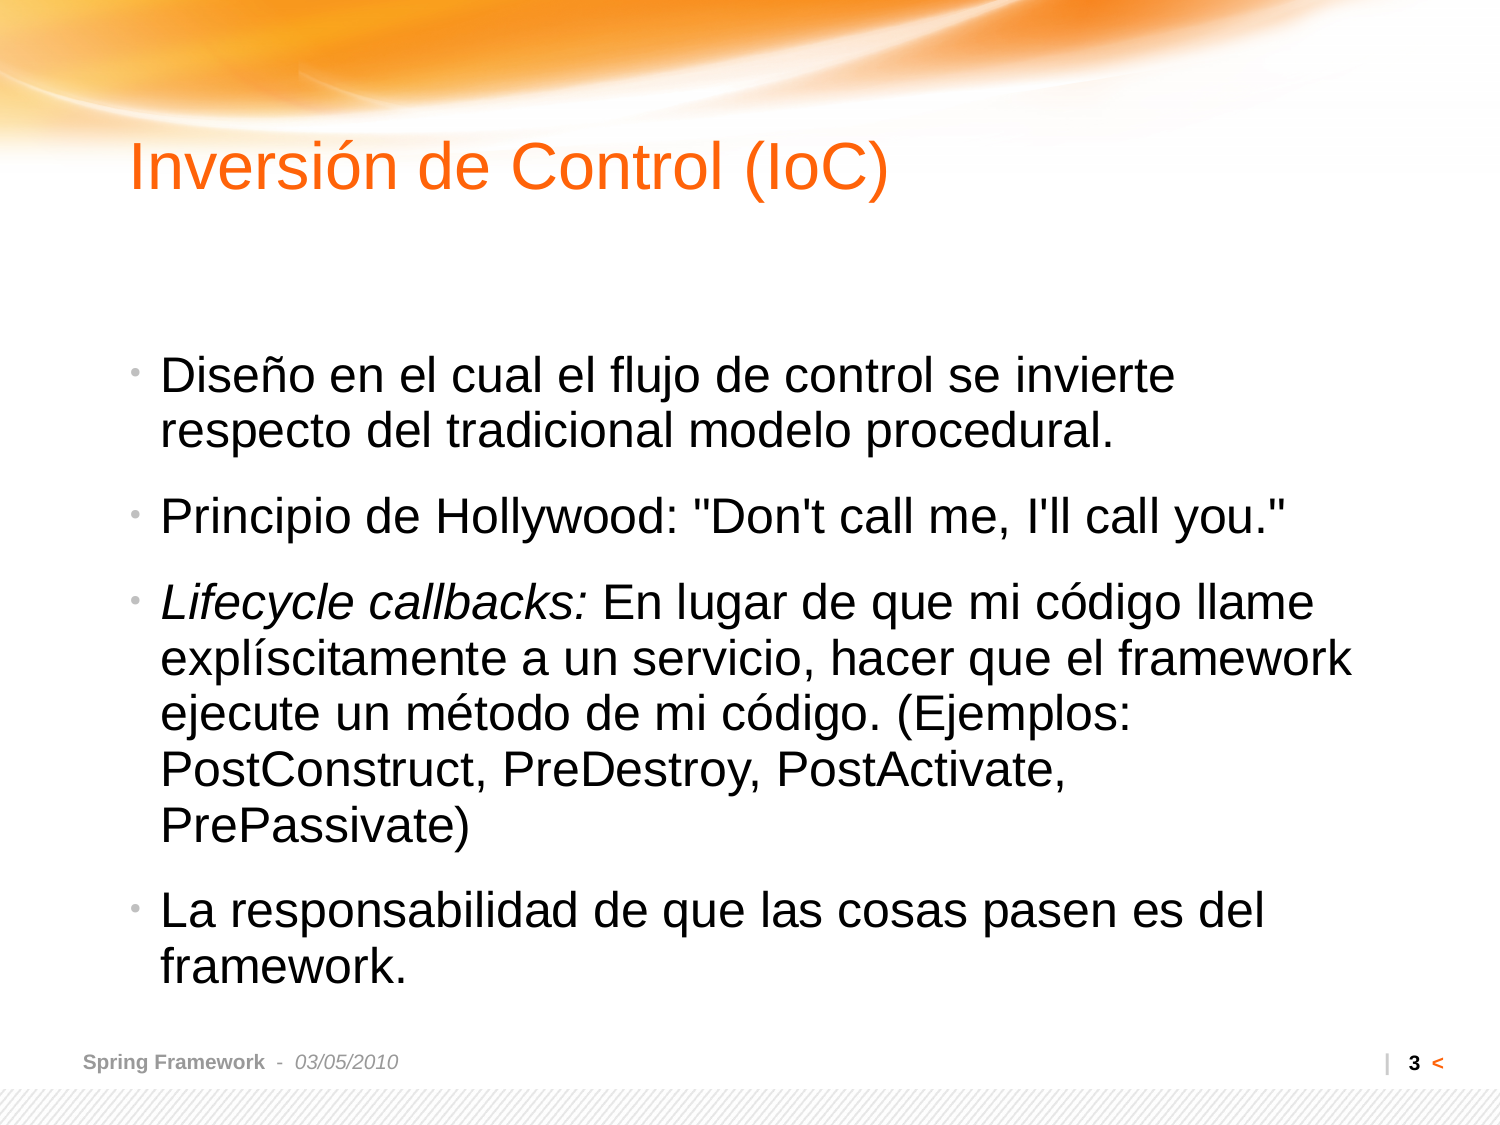

# Inversión de Control (IoC)
Diseño en el cual el flujo de control se invierte respecto del tradicional modelo procedural.
Principio de Hollywood: "Don't call me, I'll call you."
Lifecycle callbacks: En lugar de que mi código llame explíscitamente a un servicio, hacer que el framework ejecute un método de mi código. (Ejemplos: PostConstruct, PreDestroy, PostActivate, PrePassivate)
La responsabilidad de que las cosas pasen es del framework.